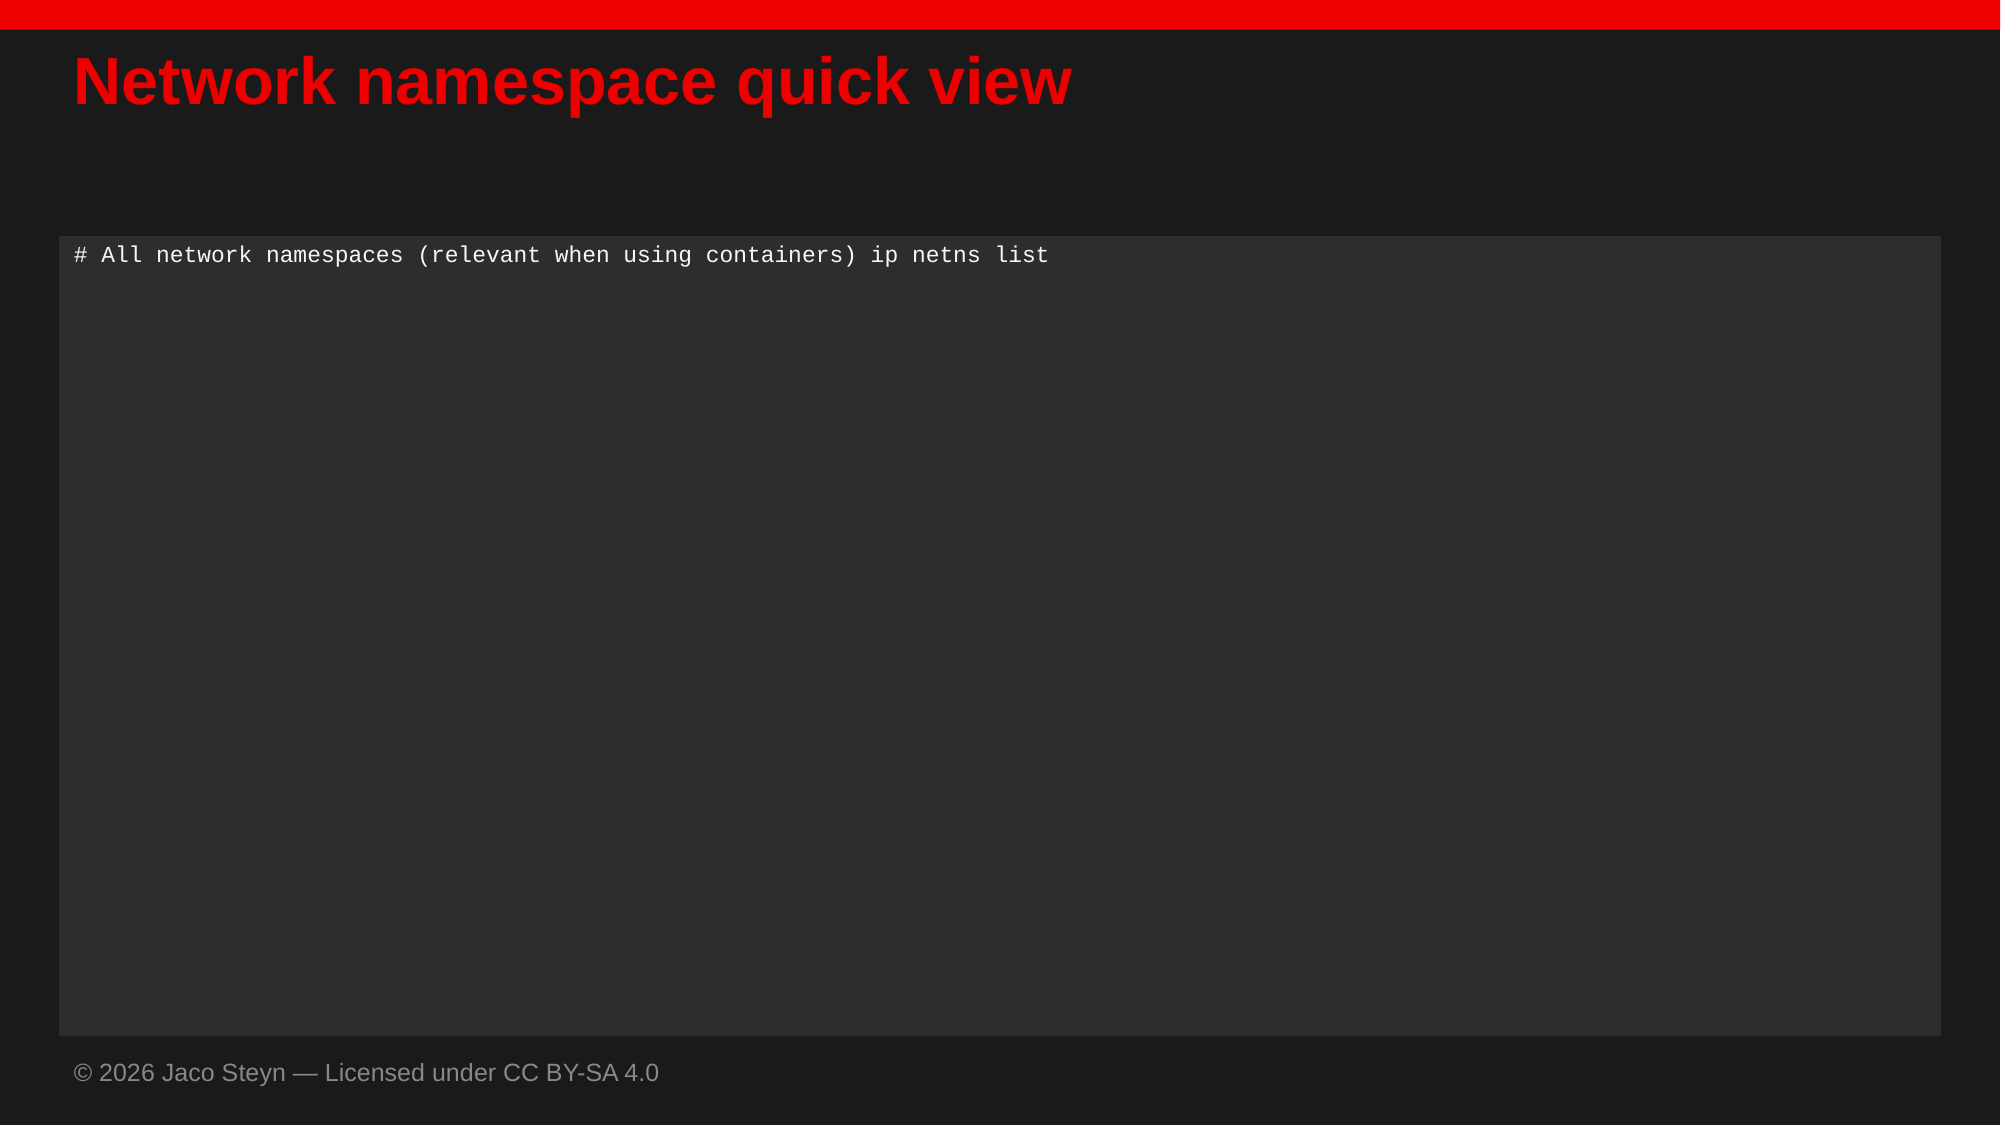

Network namespace quick view
# All network namespaces (relevant when using containers) ip netns list
© 2026 Jaco Steyn — Licensed under CC BY-SA 4.0